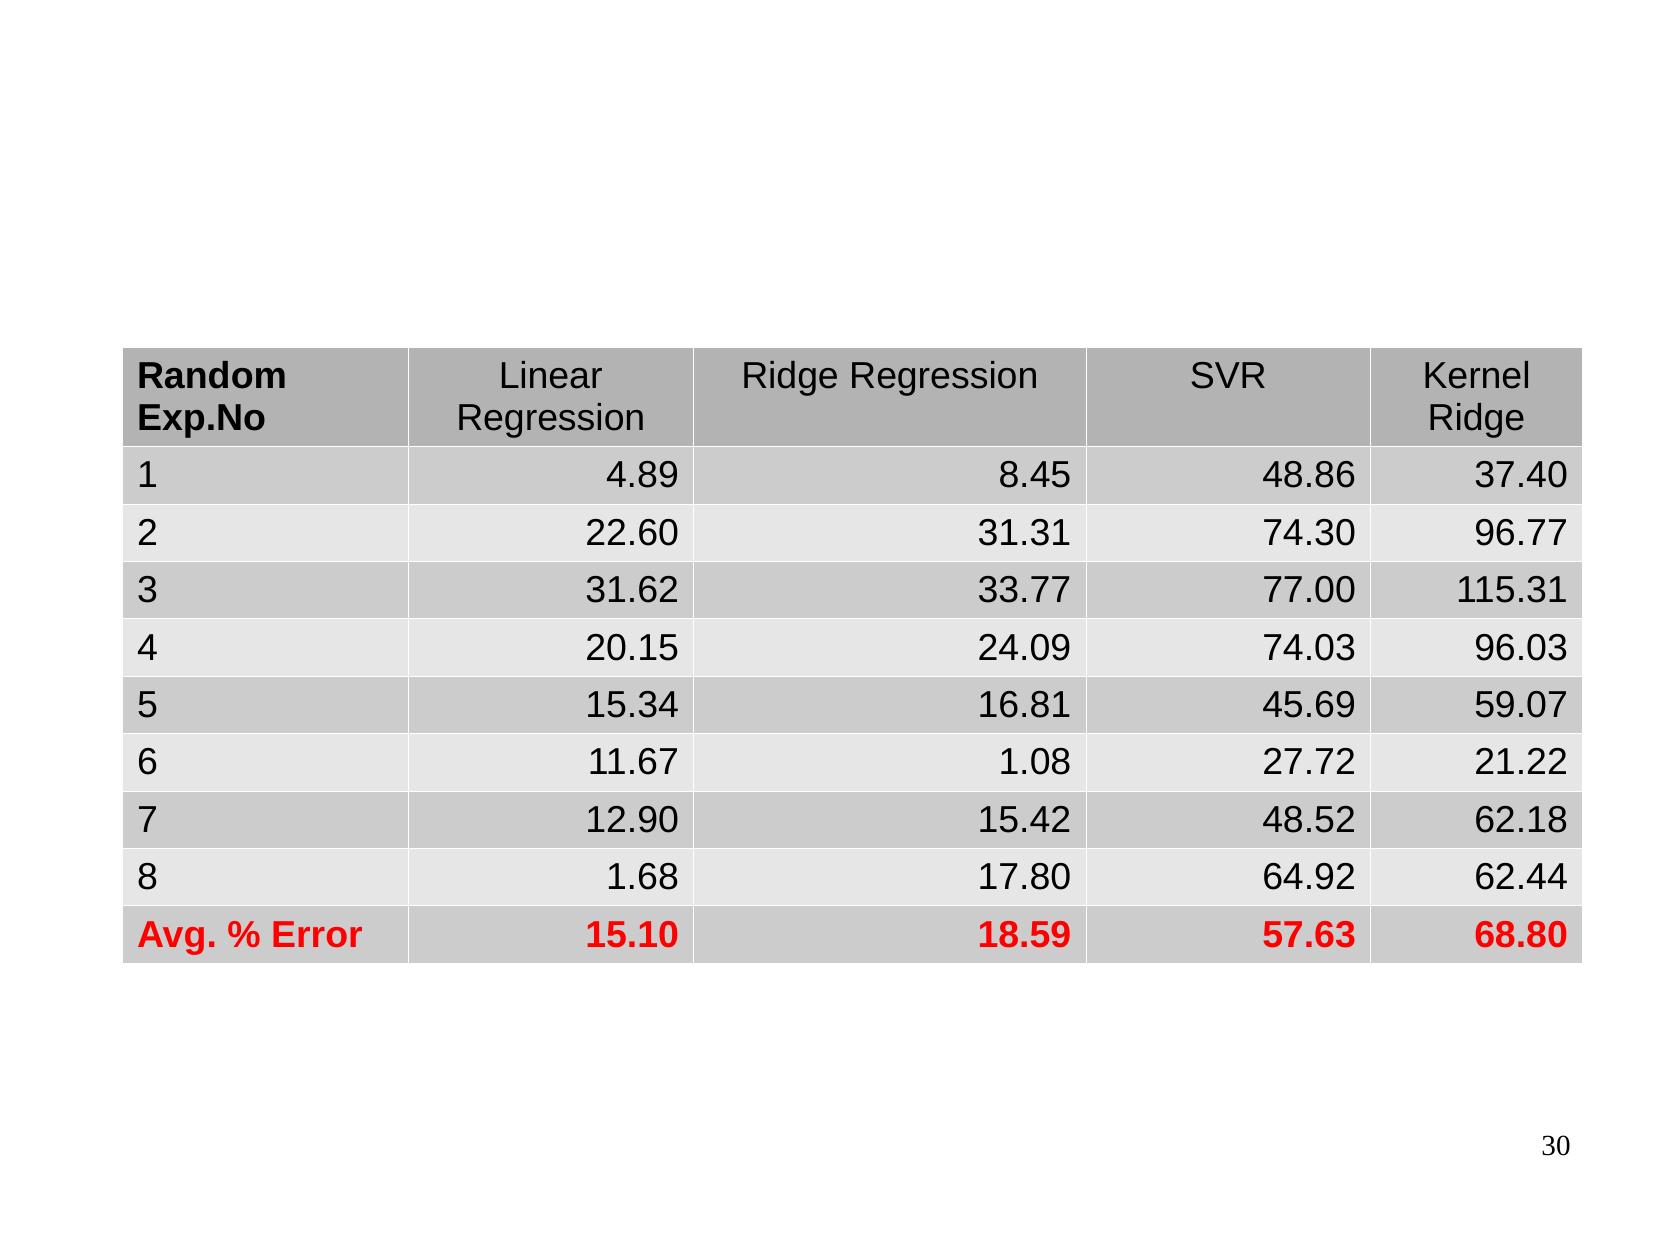

#
| Random Exp.No | Linear Regression | Ridge Regression | SVR | Kernel Ridge |
| --- | --- | --- | --- | --- |
| 1 | 4.89 | 8.45 | 48.86 | 37.40 |
| 2 | 22.60 | 31.31 | 74.30 | 96.77 |
| 3 | 31.62 | 33.77 | 77.00 | 115.31 |
| 4 | 20.15 | 24.09 | 74.03 | 96.03 |
| 5 | 15.34 | 16.81 | 45.69 | 59.07 |
| 6 | 11.67 | 1.08 | 27.72 | 21.22 |
| 7 | 12.90 | 15.42 | 48.52 | 62.18 |
| 8 | 1.68 | 17.80 | 64.92 | 62.44 |
| Avg. % Error | 15.10 | 18.59 | 57.63 | 68.80 |
30